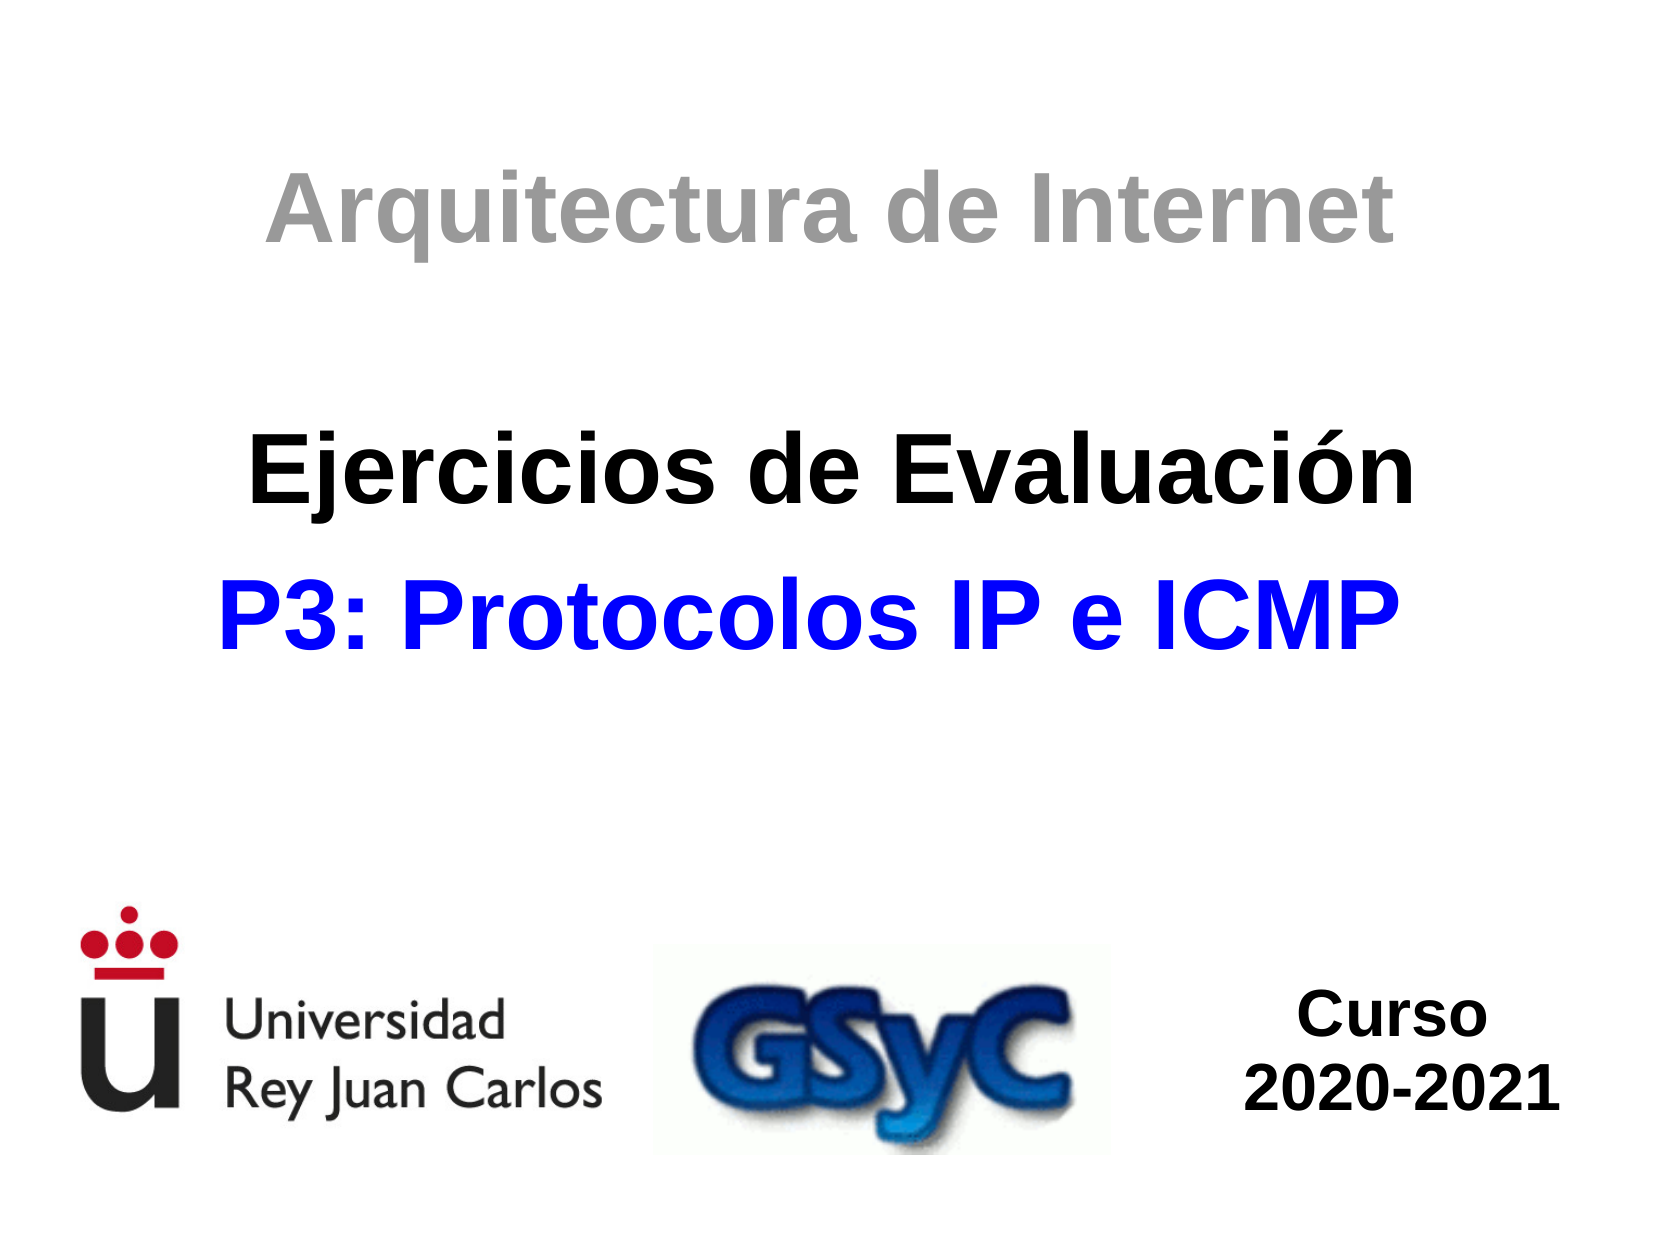

Arquitectura de Internet
Ejercicios de Evaluación
# P3: Protocolos IP e ICMP
Curso
2020-2021